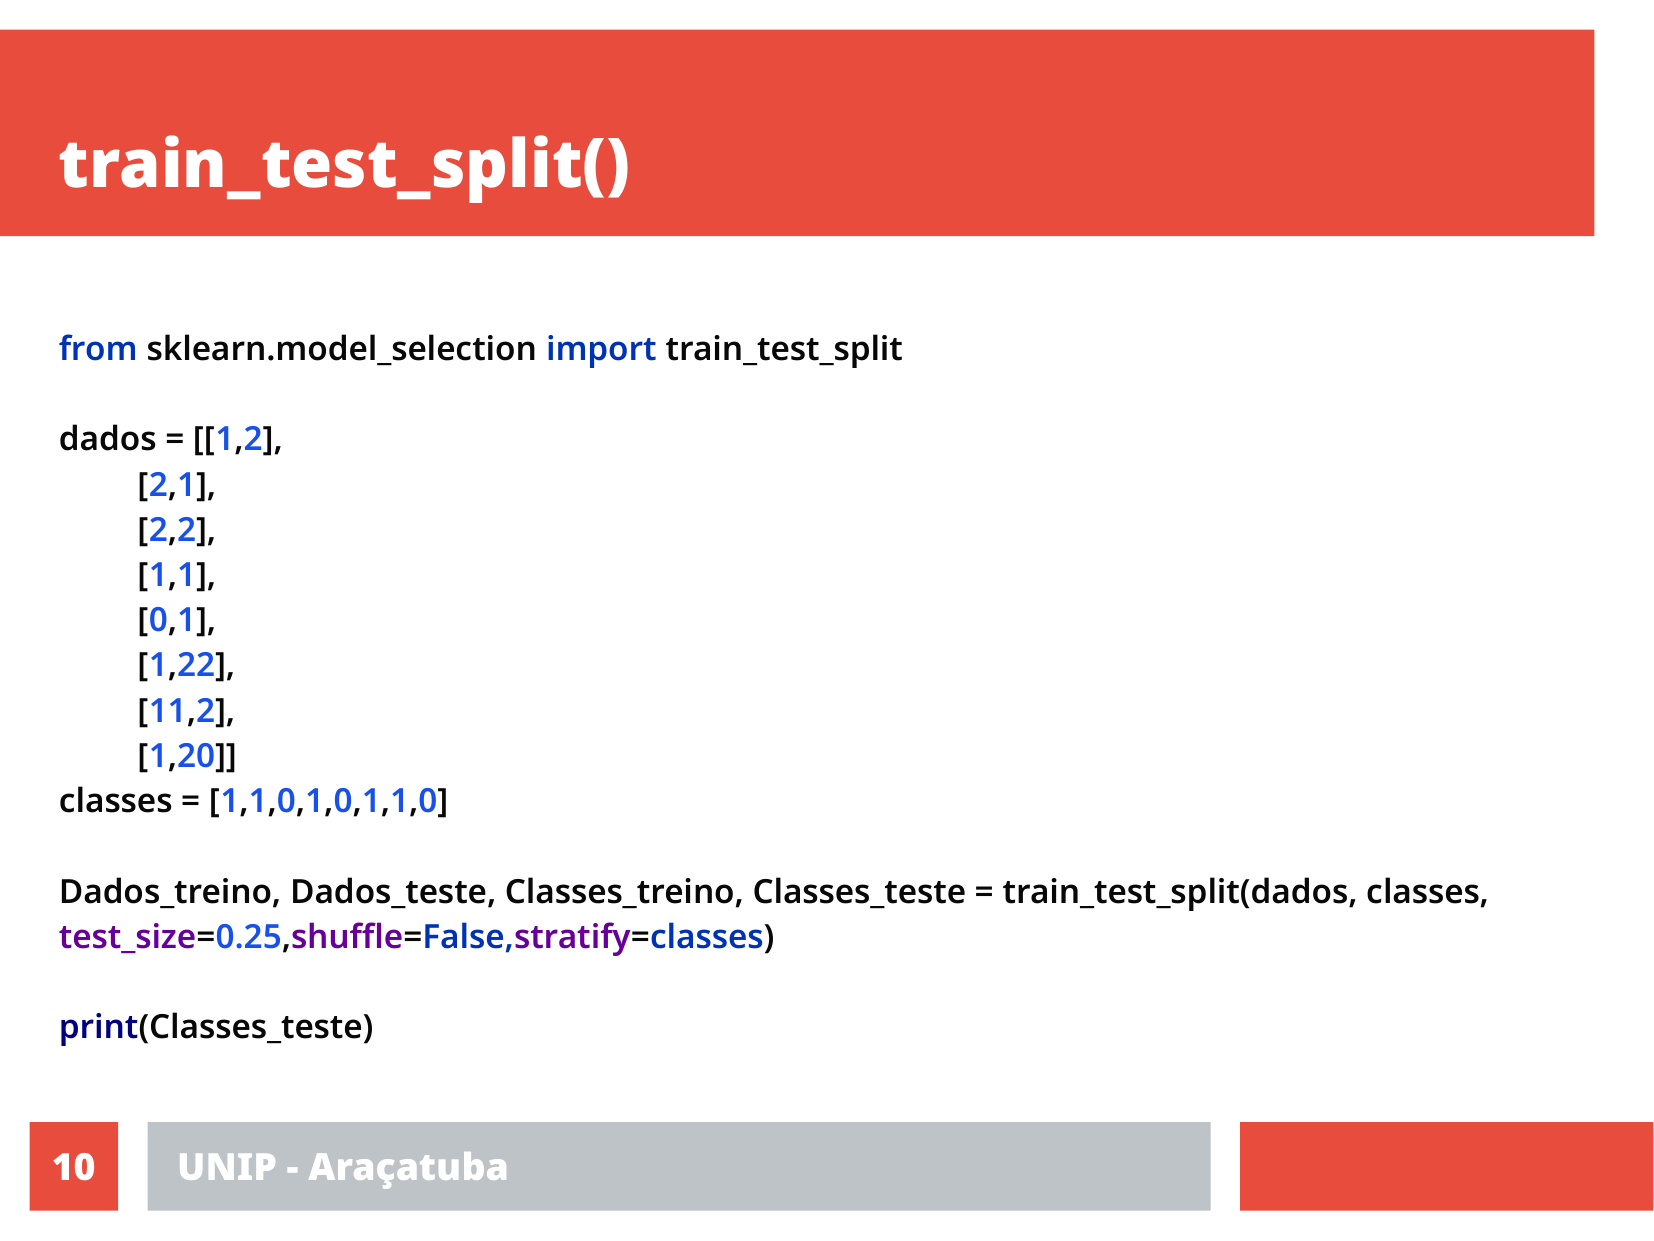

# train_test_split()
from sklearn.model_selection import train_test_split
dados = [[1,2],
 [2,1],
 [2,2],
 [1,1],
 [0,1],
 [1,22],
 [11,2],
 [1,20]]
classes = [1,1,0,1,0,1,1,0]
Dados_treino, Dados_teste, Classes_treino, Classes_teste = train_test_split(dados, classes, test_size=0.25,shuffle=False,stratify=classes)
print(Classes_teste)
10
UNIP - Araçatuba